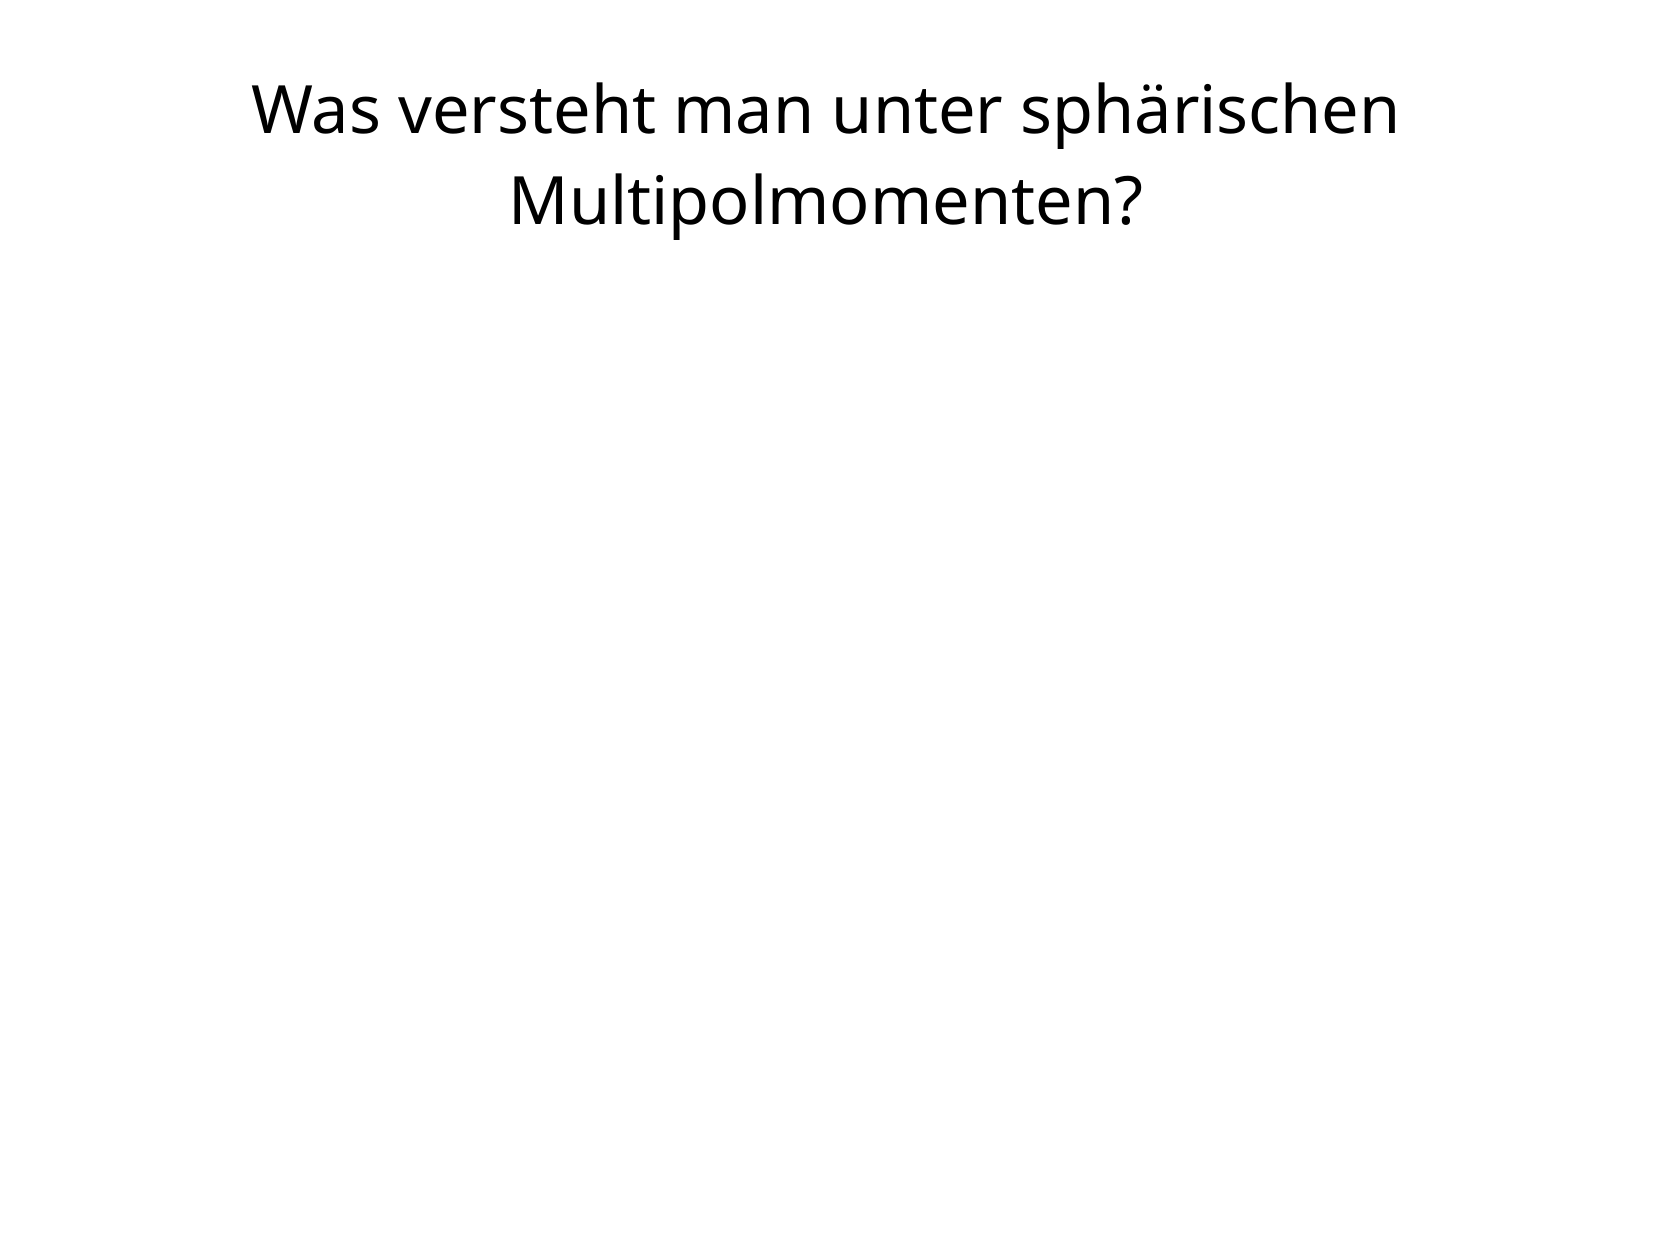

# Was versteht man unter sphärischen Multipolmomenten?